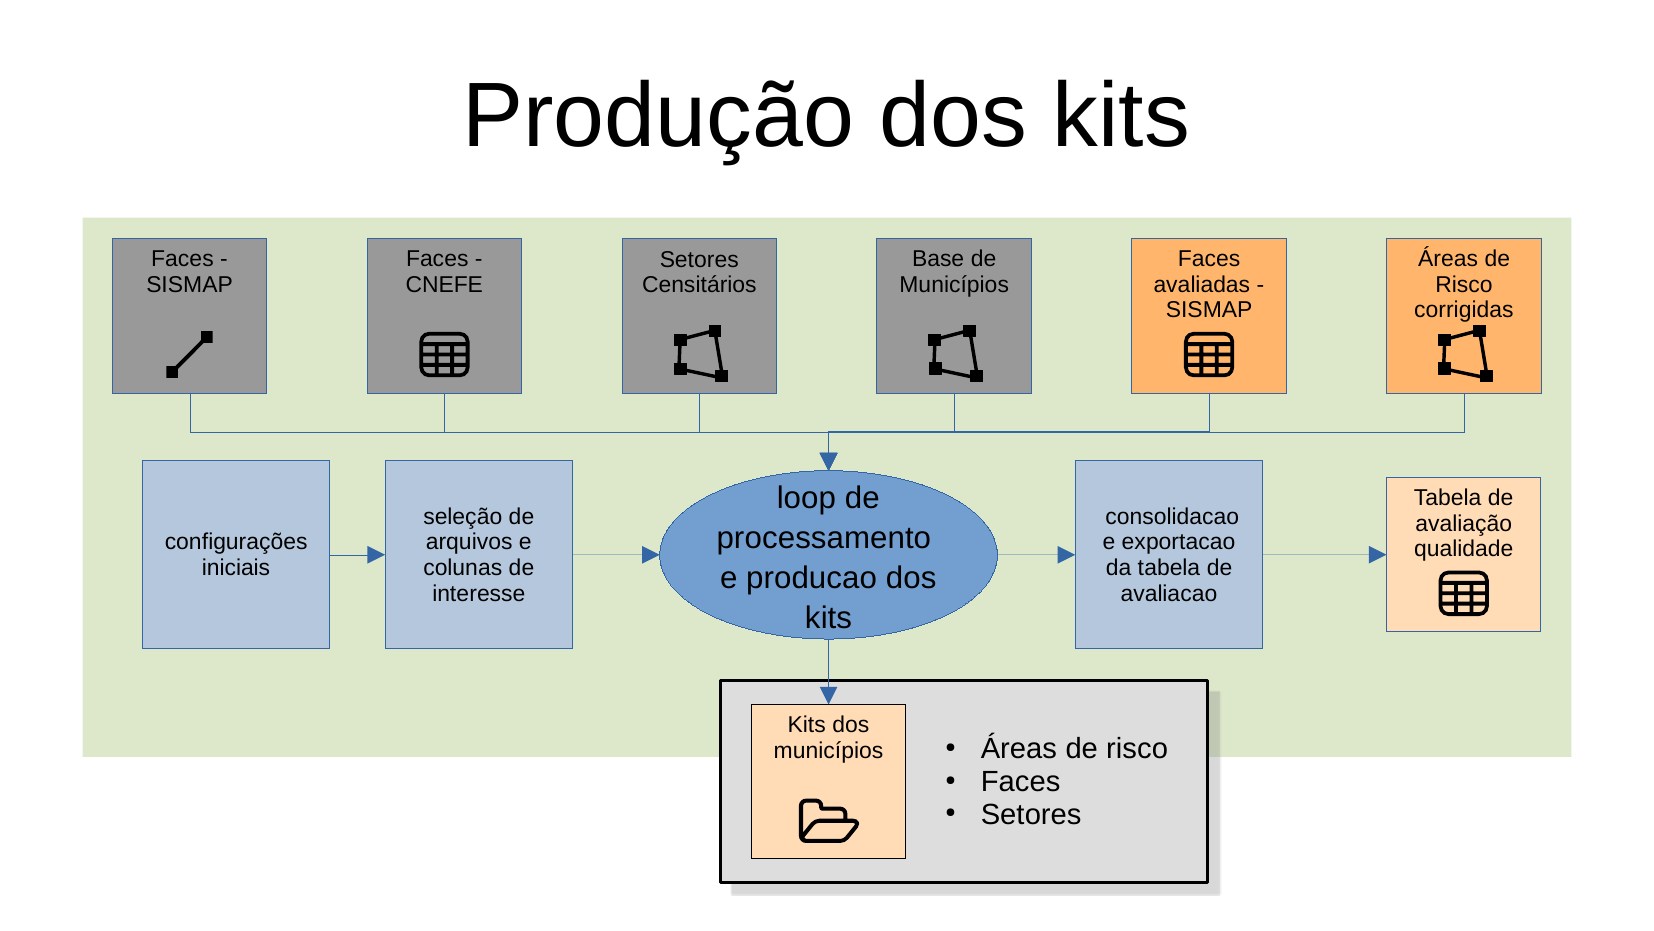

Produção dos kits
#
Faces - SISMAP
Faces - CNEFE
Base de Municípios
Faces avaliadas - SISMAP
Áreas de Risco corrigidas
Setores Censitários
configurações iniciais
seleção de arquivos e colunas de interesse
 consolidacao e exportacao da tabela de avaliacao
loop de processamento e producao dos kits
Tabela de avaliação qualidade
Áreas de risco
Faces
Setores
Kits dos municípios